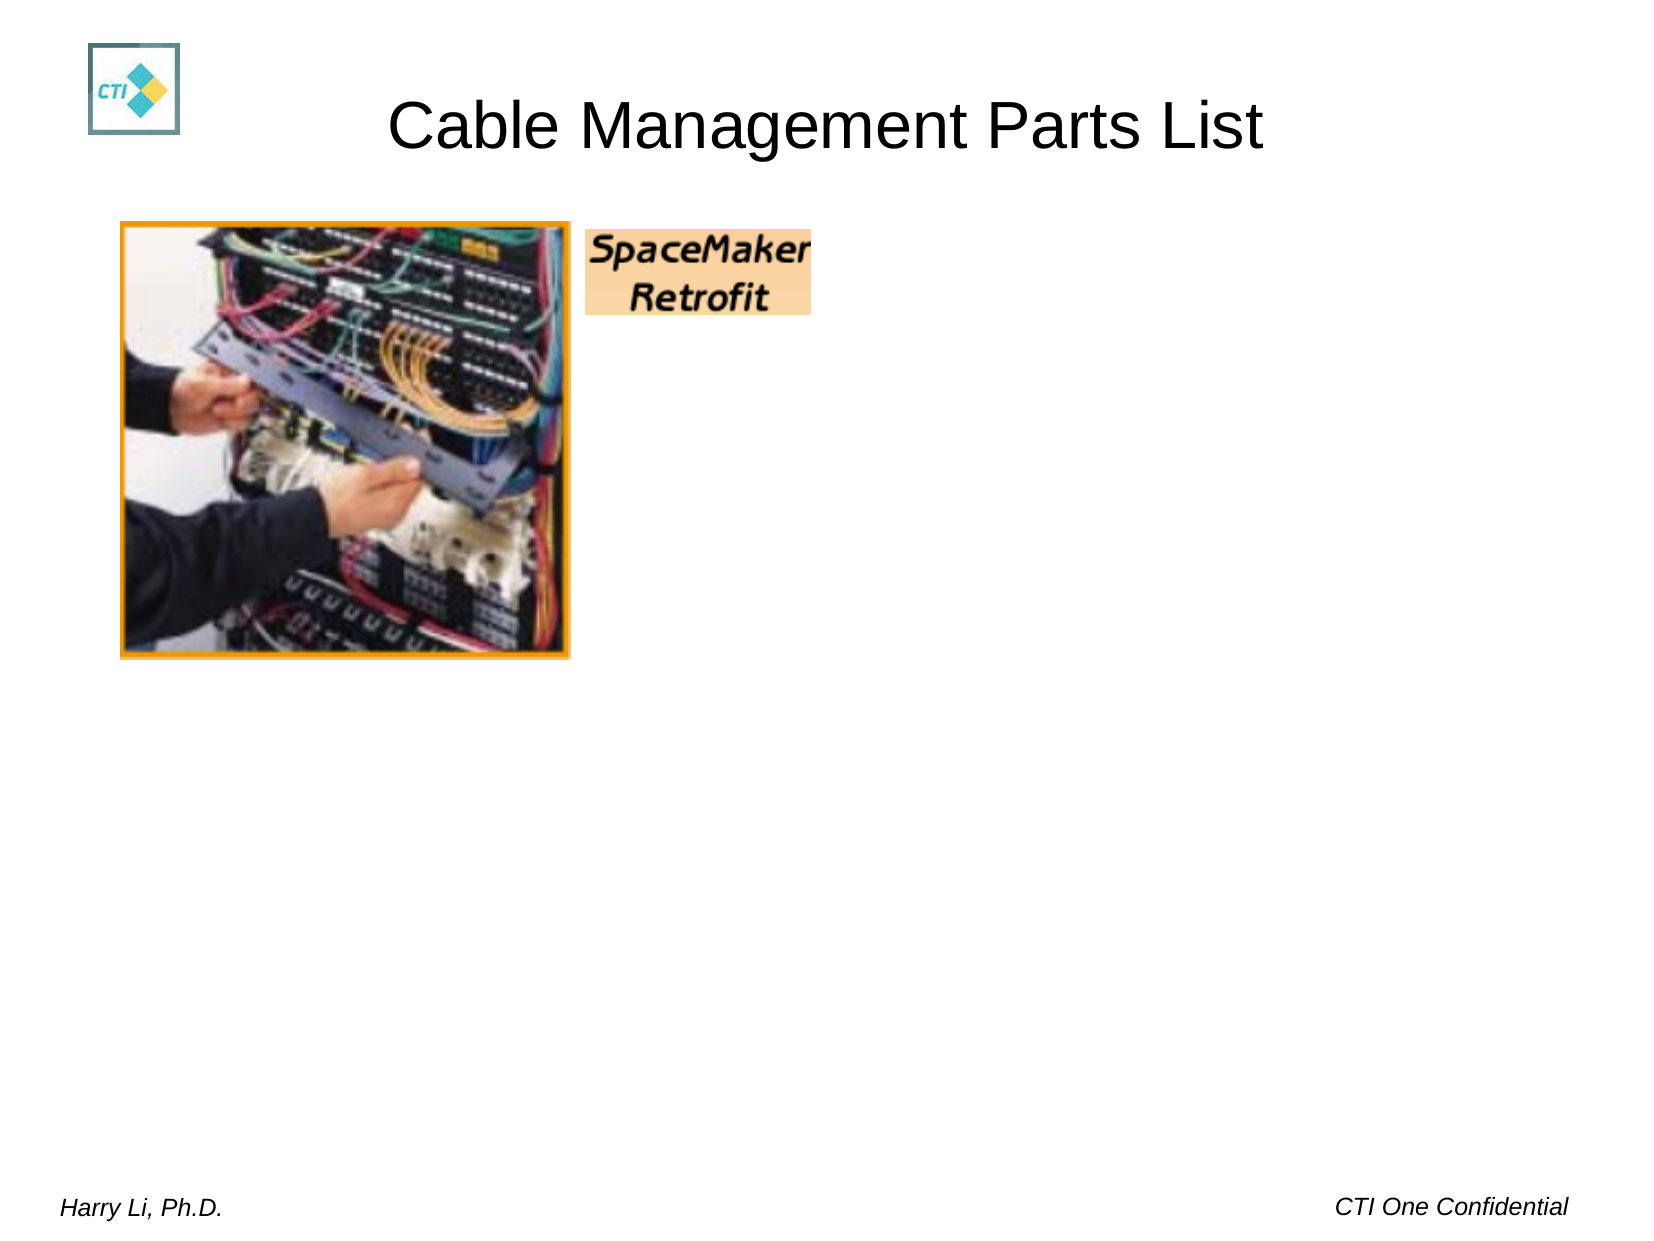

# Cable Management Parts List
Harry Li, Ph.D.
CTI One Confidential